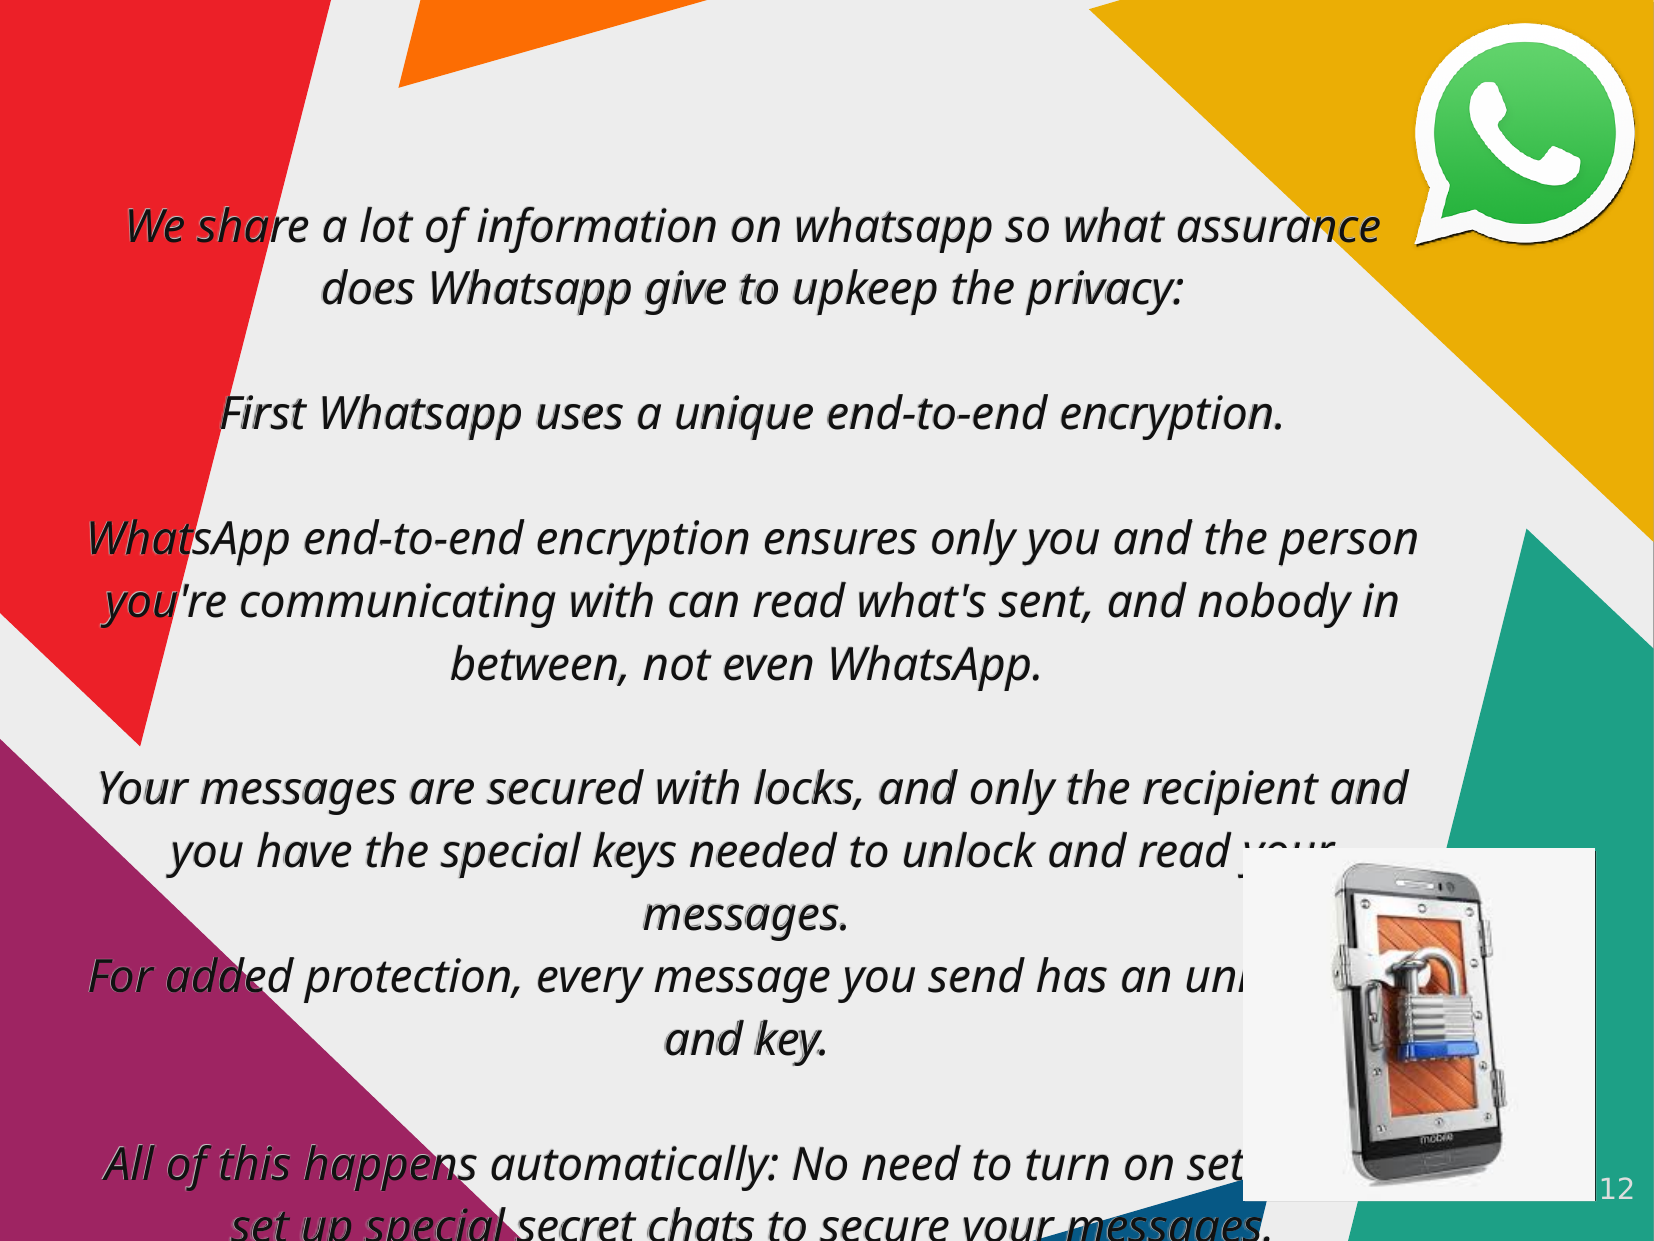

We share a lot of information on whatsapp so what assurance does Whatsapp give to upkeep the privacy:
First Whatsapp uses a unique end-to-end encryption.
WhatsApp end-to-end encryption ensures only you and the person you're communicating with can read what's sent, and nobody in between, not even WhatsApp.
Your messages are secured with locks, and only the recipient and you have the special keys needed to unlock and read your messages.
For added protection, every message you send has an unique lock and key.
All of this happens automatically: No need to turn on settings or set up special secret chats to secure your messages.
12